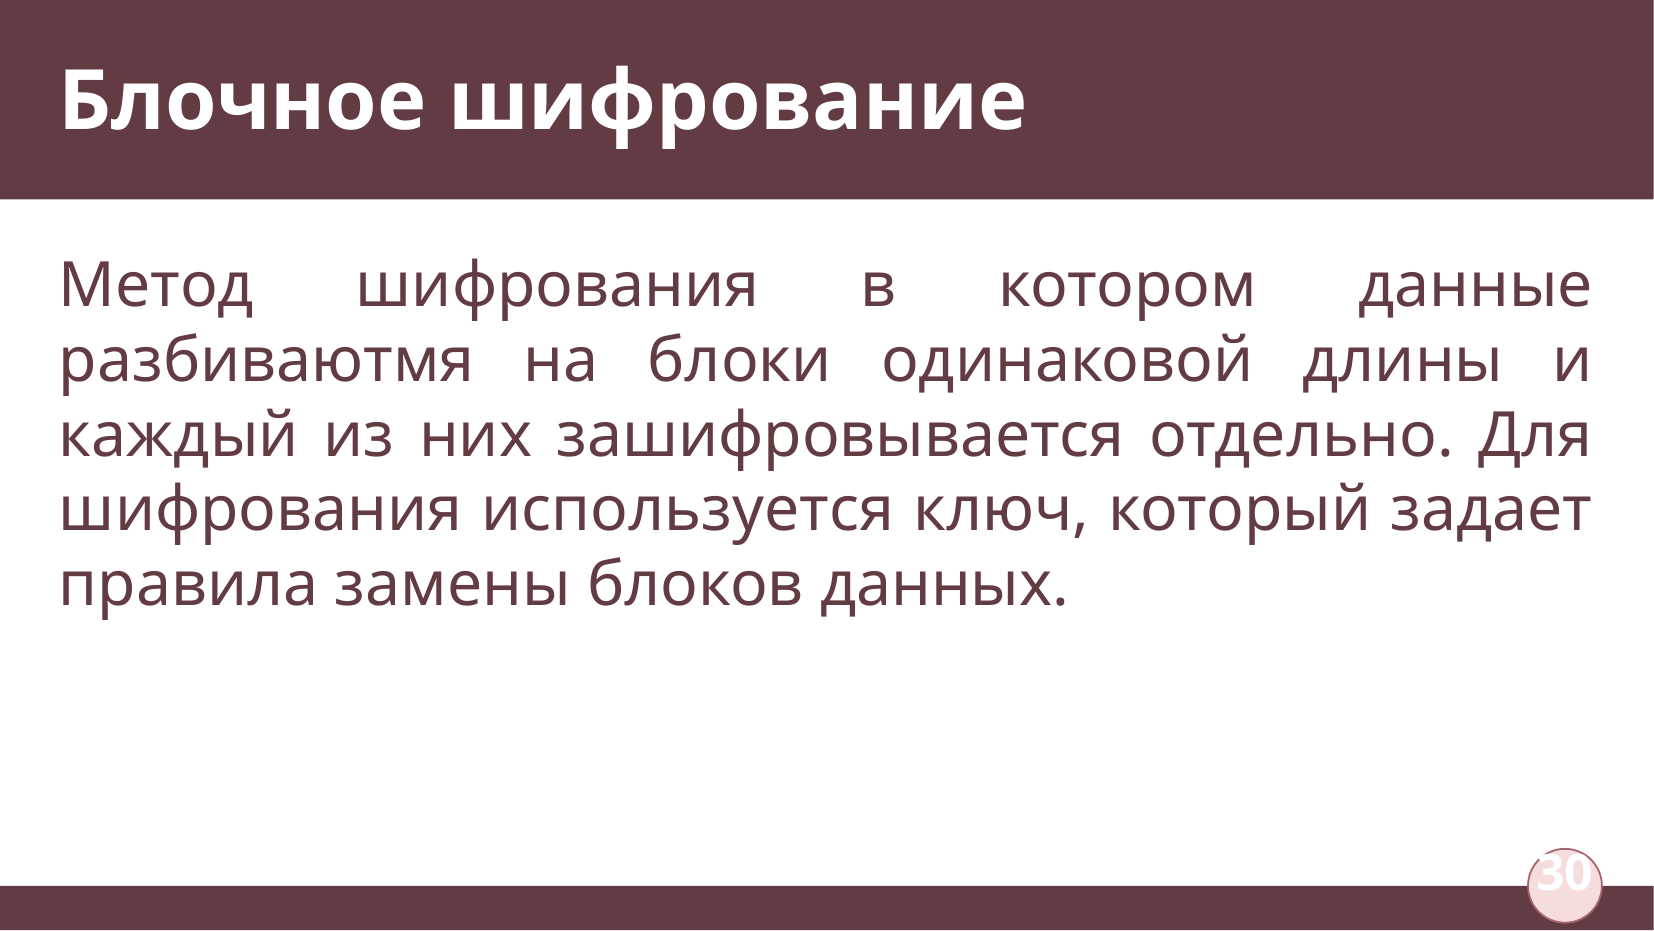

# Блочное шифрование
Метод шифрования в котором данные разбиваютмя на блоки одинаковой длины и каждый из них зашифровывается отдельно. Для шифрования используется ключ, который задает правила замены блоков данных.